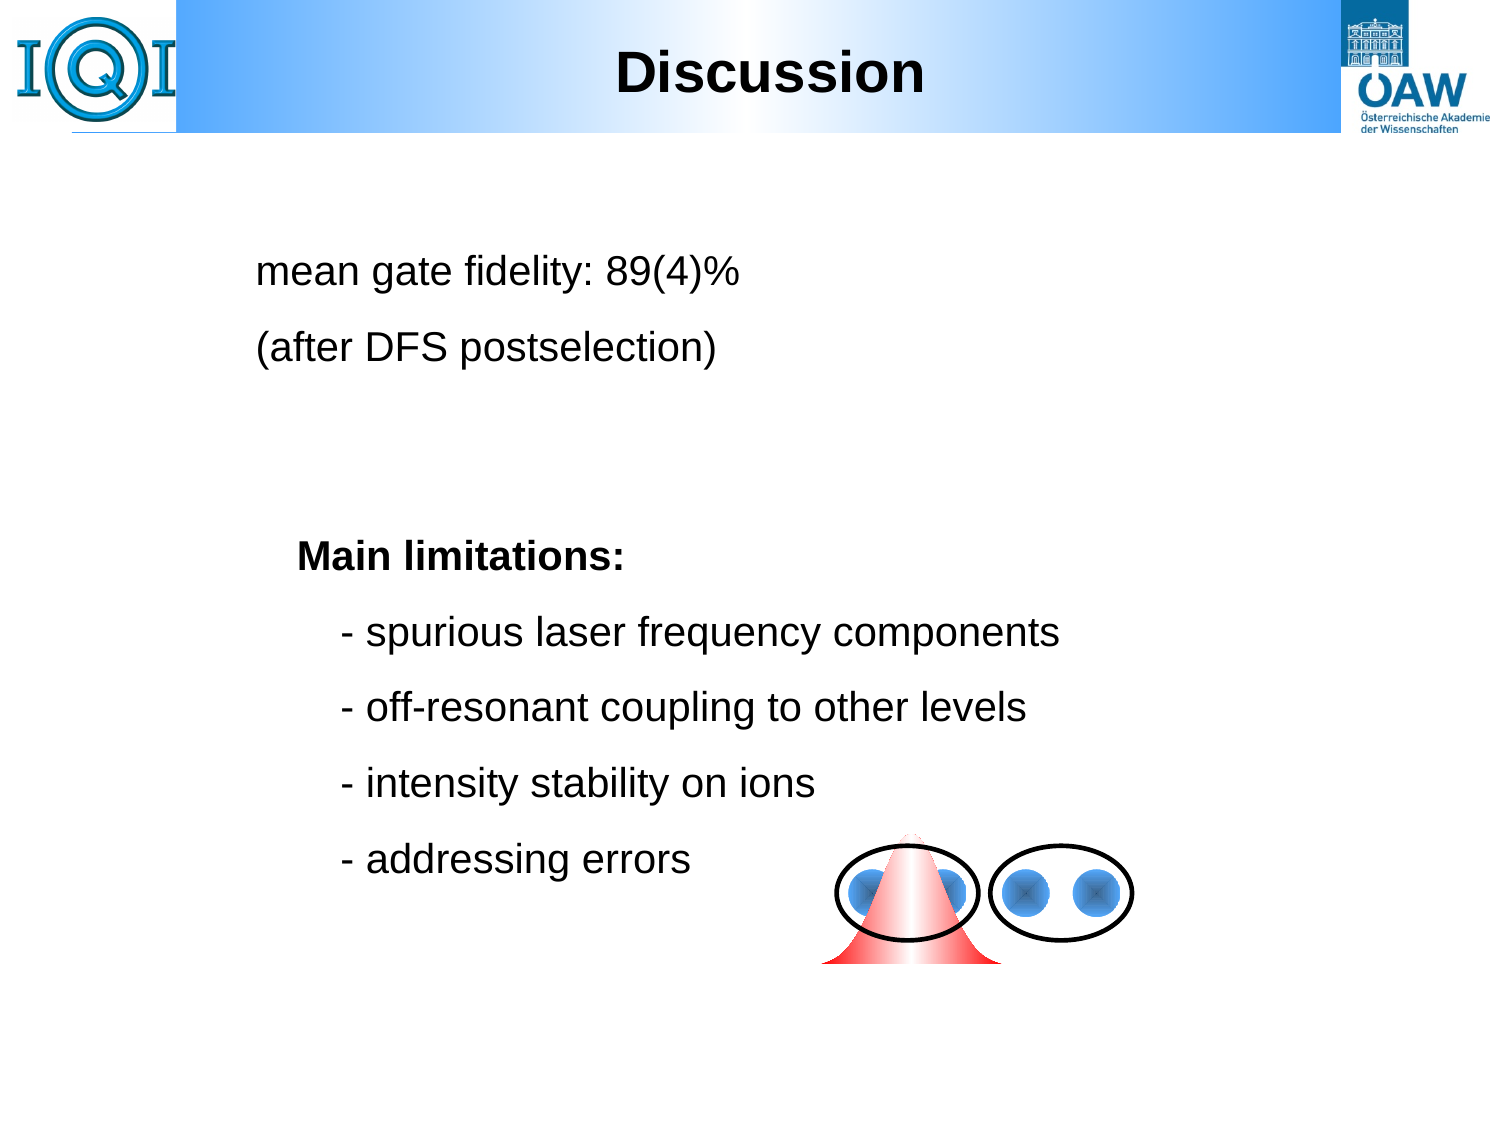

Discussion
mean gate fidelity: 89(4)%
(after DFS postselection)‏
Main limitations:
 	- spurious laser frequency components
	- off-resonant coupling to other levels
	- intensity stability on ions
	- addressing errors